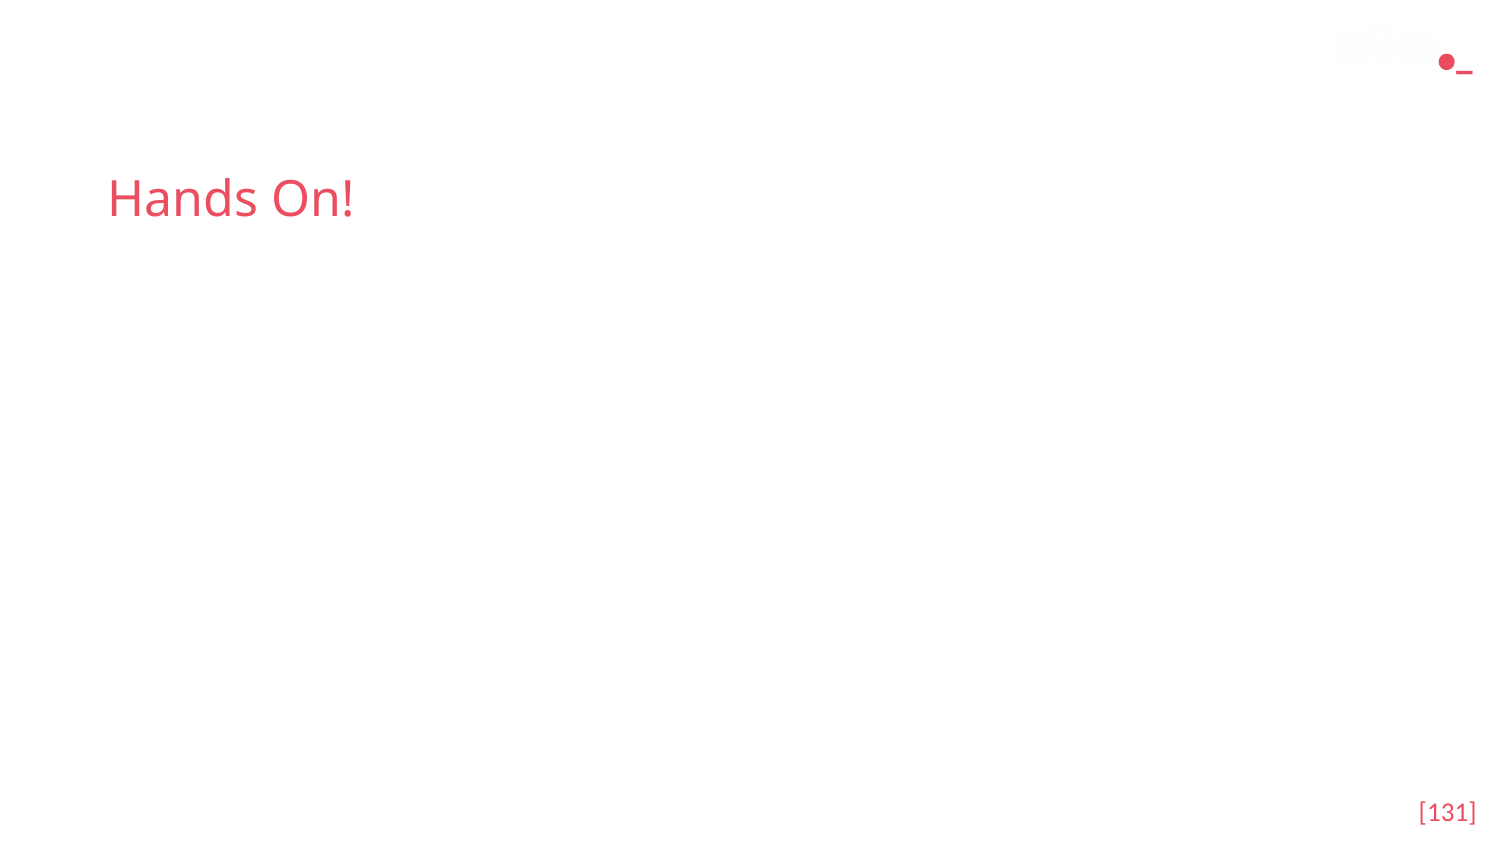

Hands On!
package main
import “fmt”
var x string = “Hello, World!”
func main(){
	fmt.Println(x)
}